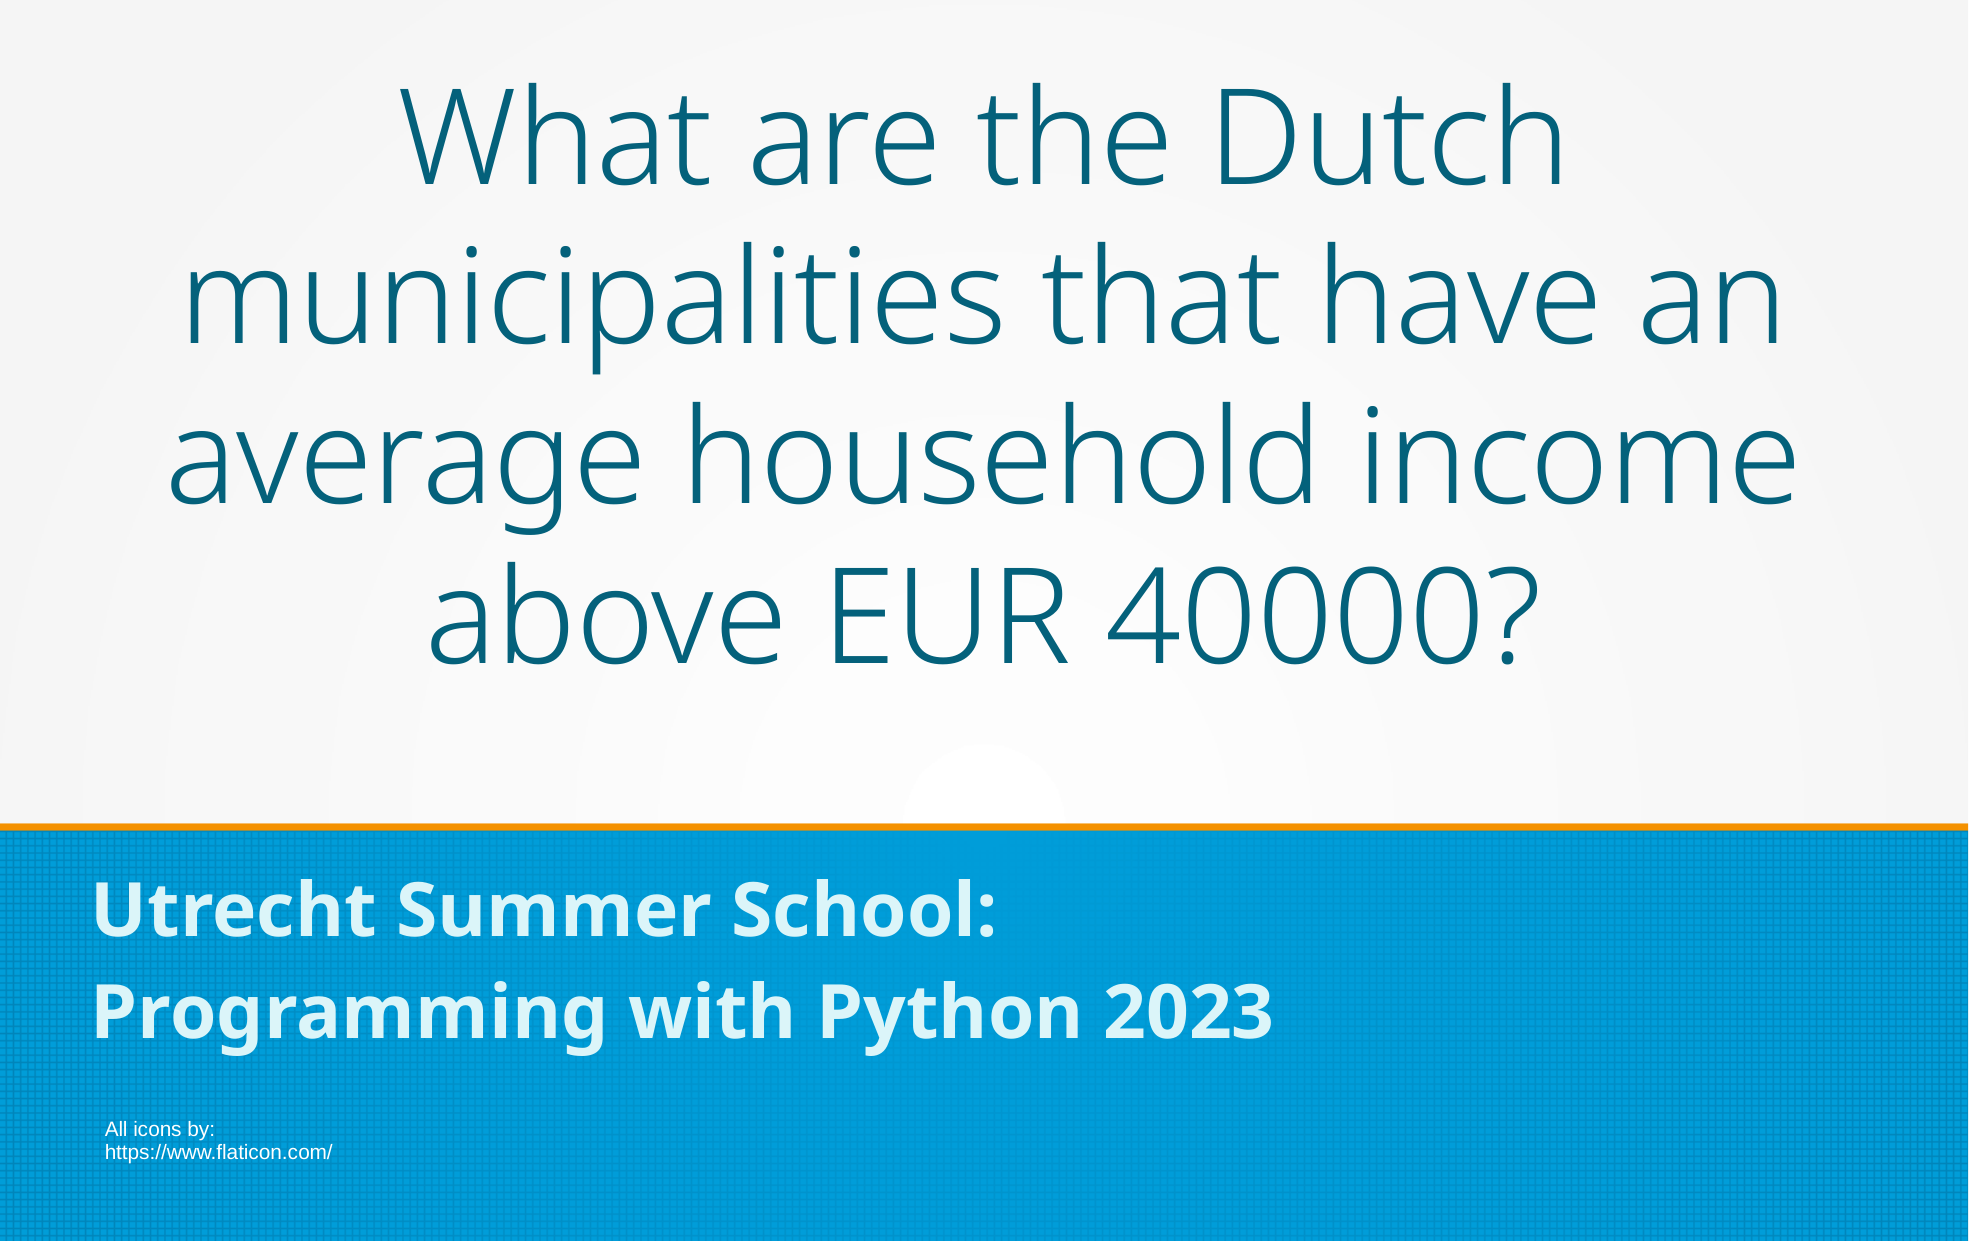

# What are the Dutch municipalities that have an average household income above EUR 40000?
Utrecht Summer School:
Programming with Python 2023
All icons by: https://www.flaticon.com/